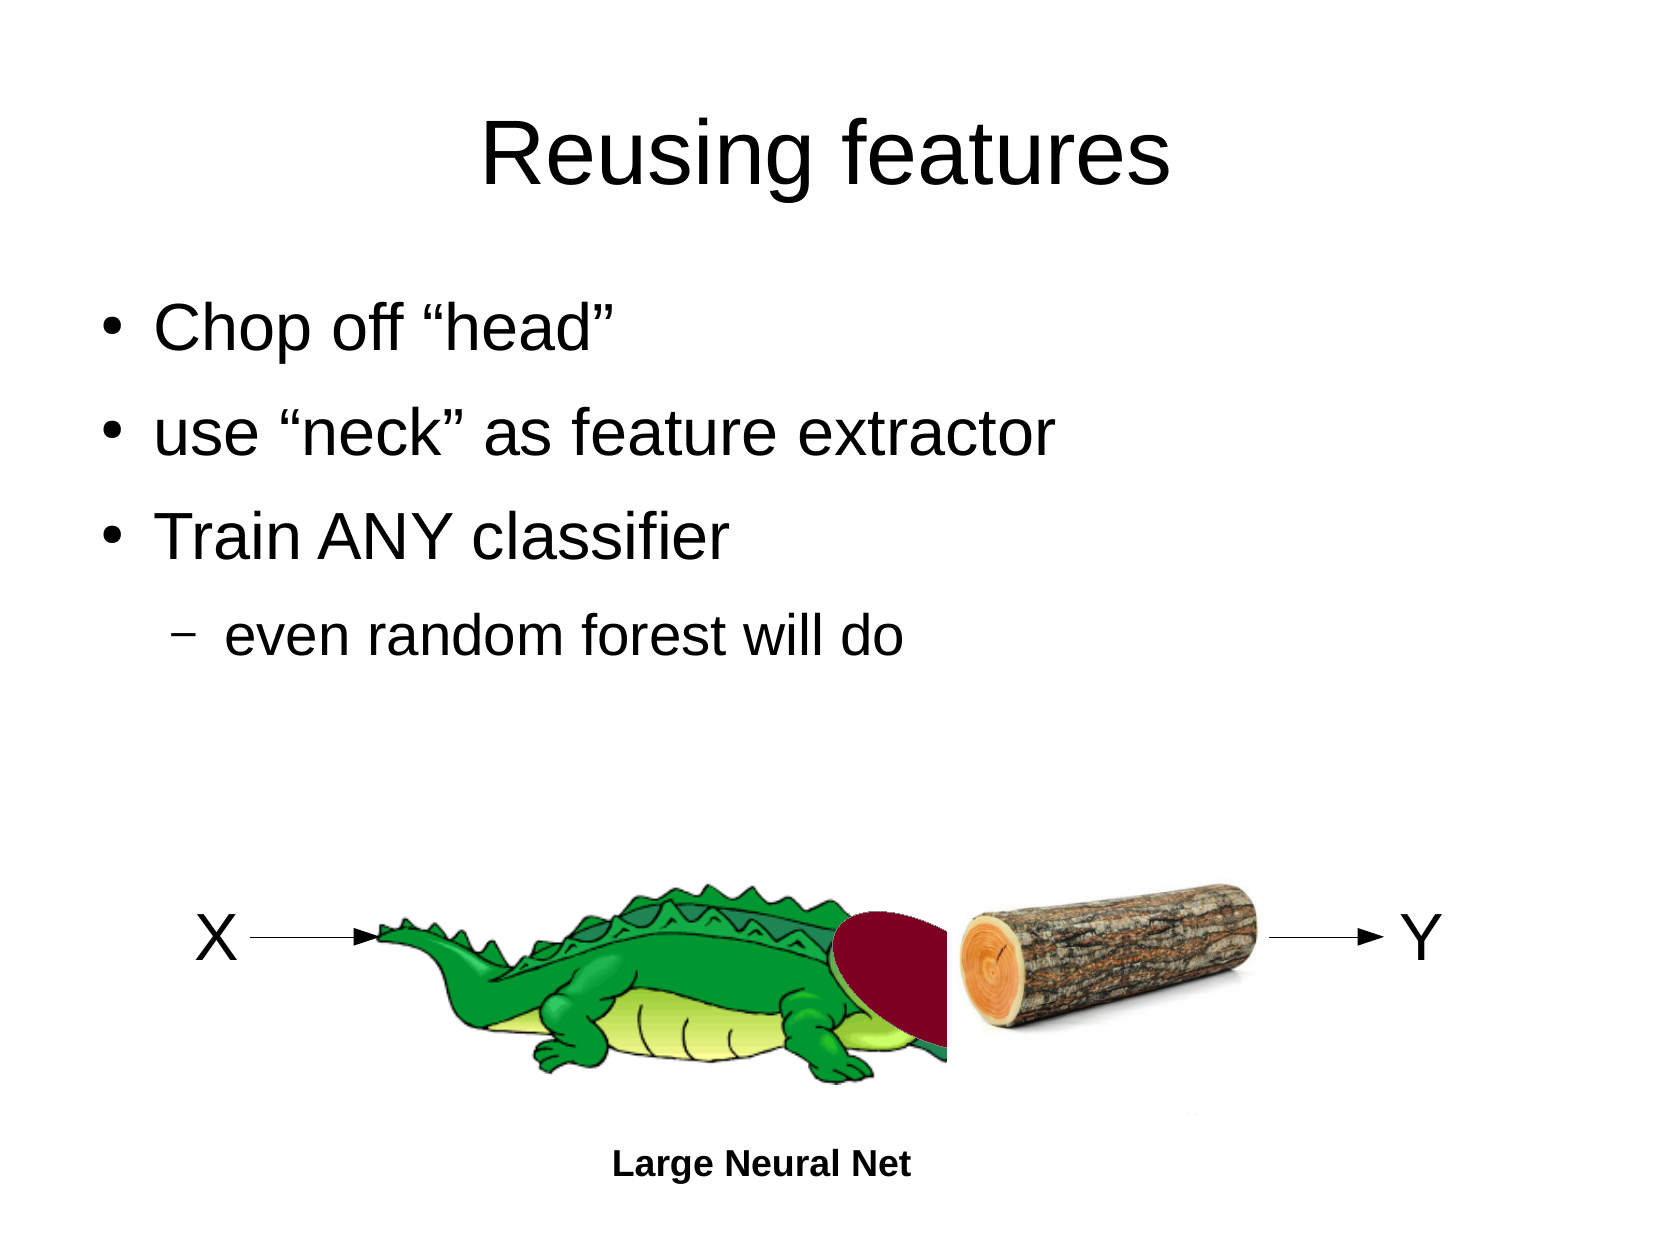

# Reusing features
Chop off “head”
use “neck” as feature extractor
Train ANY classifier
even random forest will do
X
Y
Large Neural Net